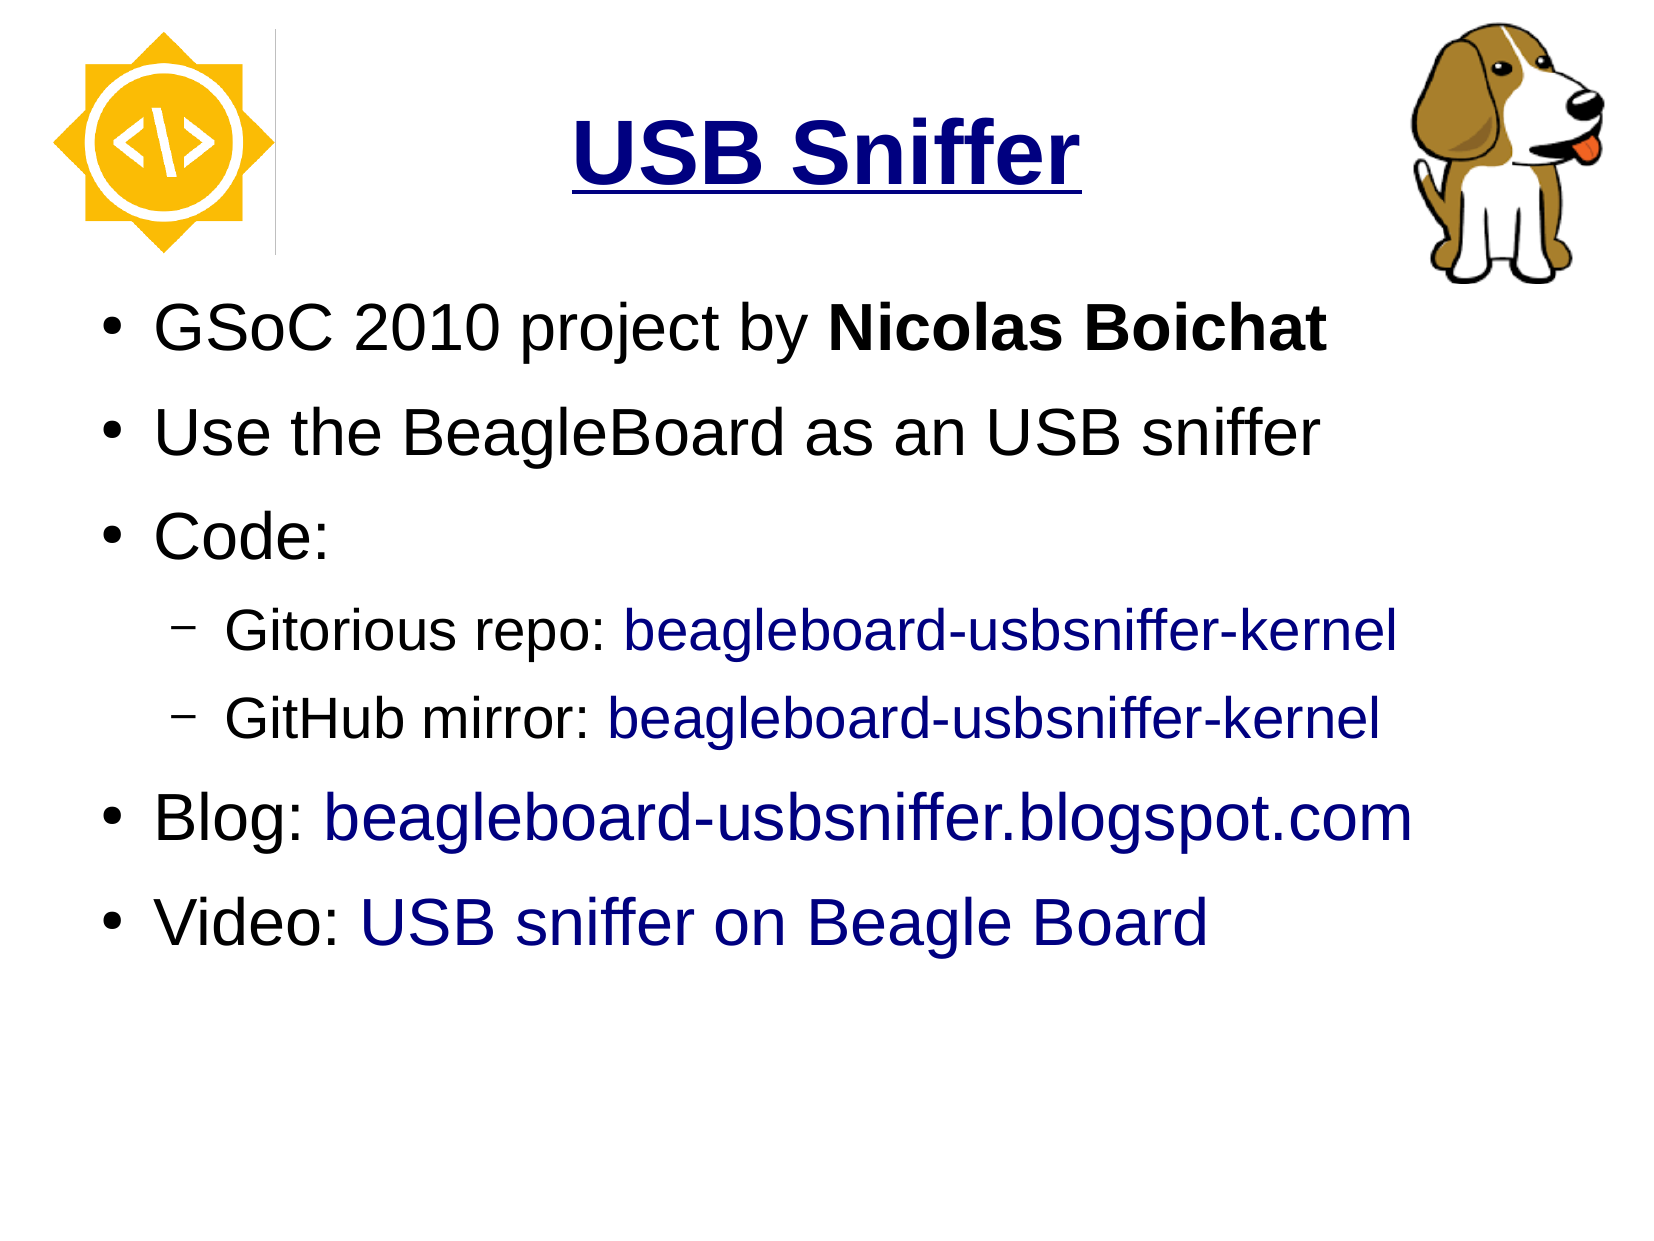

# USB Sniffer
GSoC 2010 project by Nicolas Boichat
Use the BeagleBoard as an USB sniffer
Code:
Gitorious repo: beagleboard-usbsniffer-kernel
GitHub mirror: beagleboard-usbsniffer-kernel
Blog: beagleboard-usbsniffer.blogspot.com
Video: USB sniffer on Beagle Board